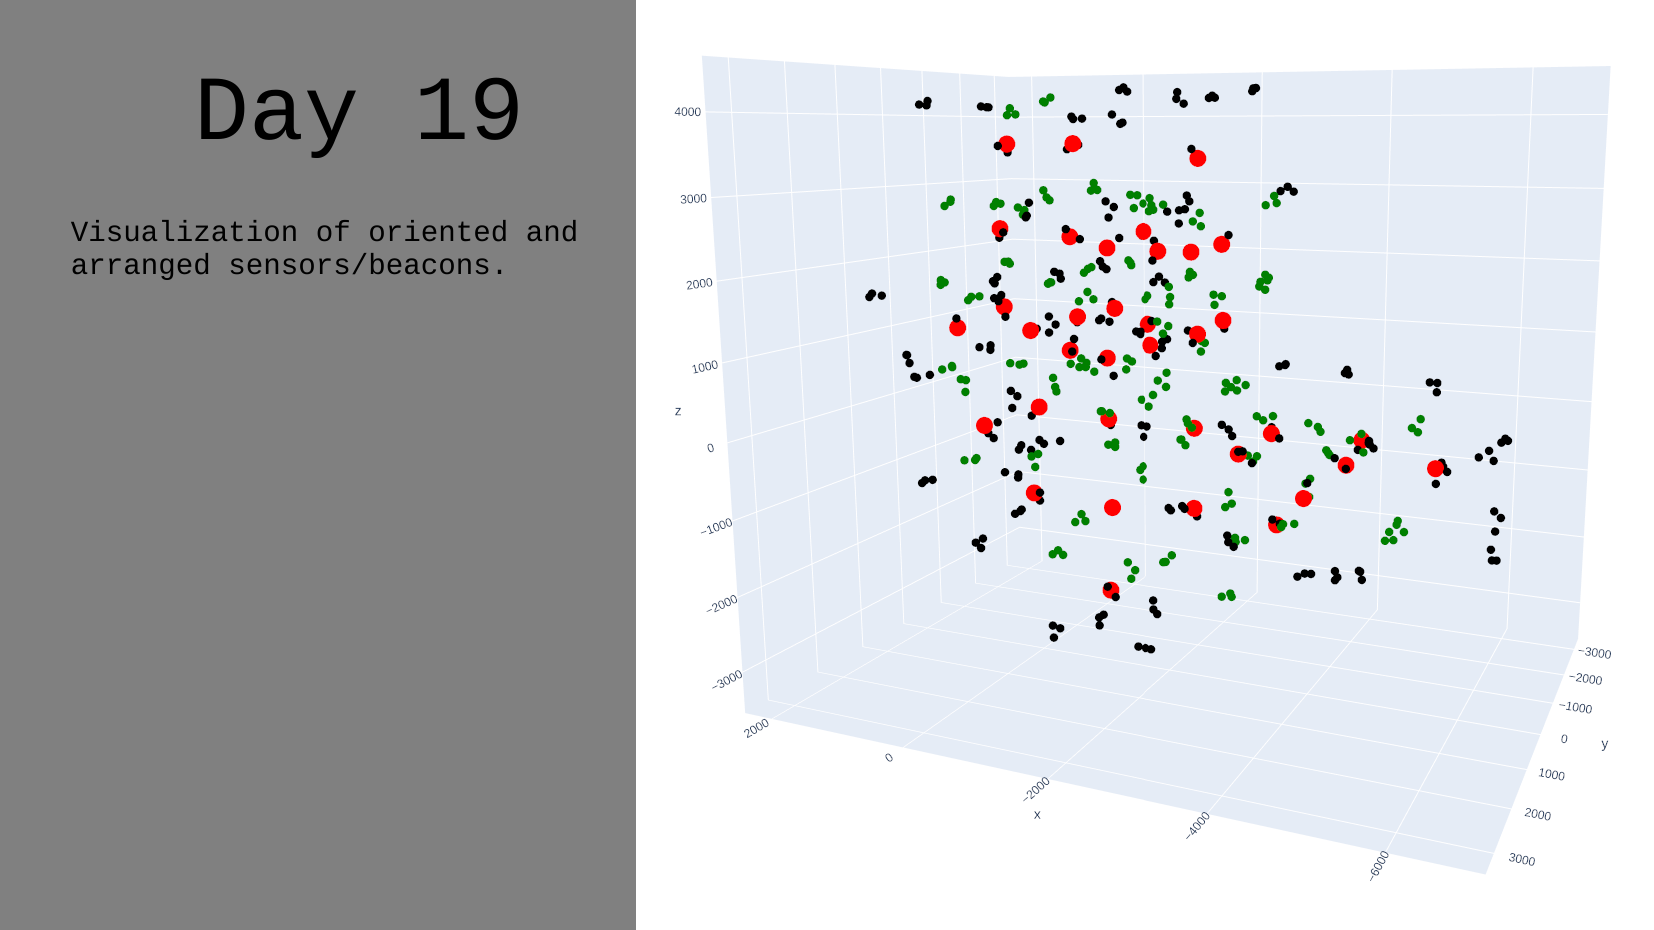

# Day 19
Visualization of oriented and arranged sensors/beacons.